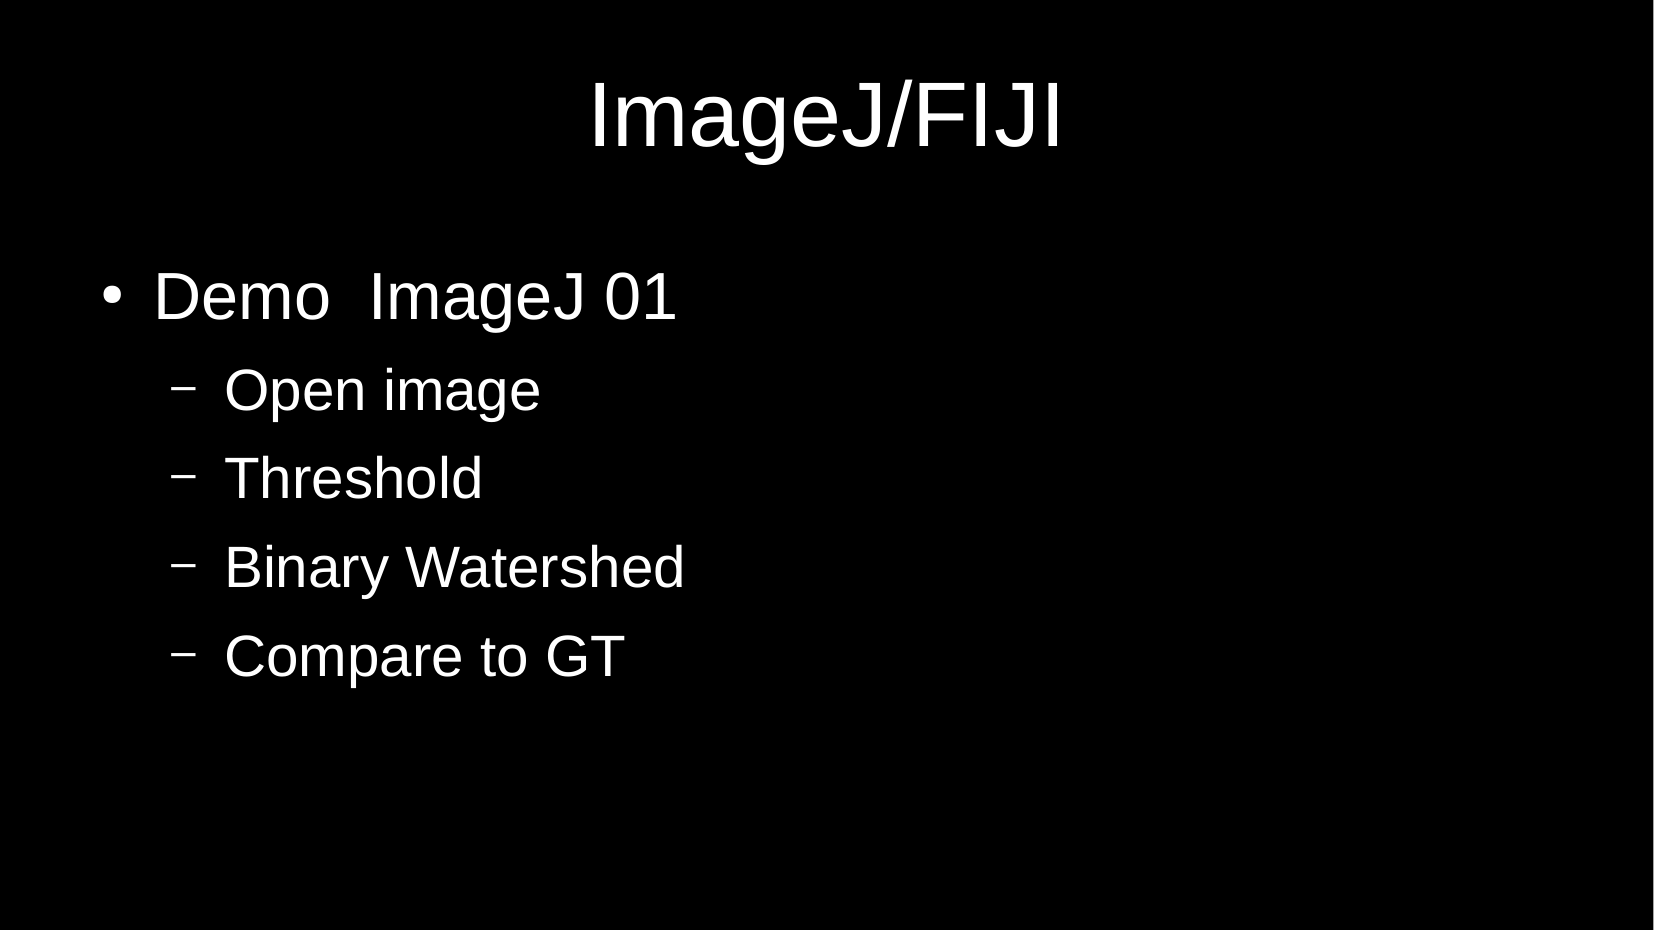

# ImageJ/FIJI
Demo ImageJ 01
Open image
Threshold
Binary Watershed
Compare to GT